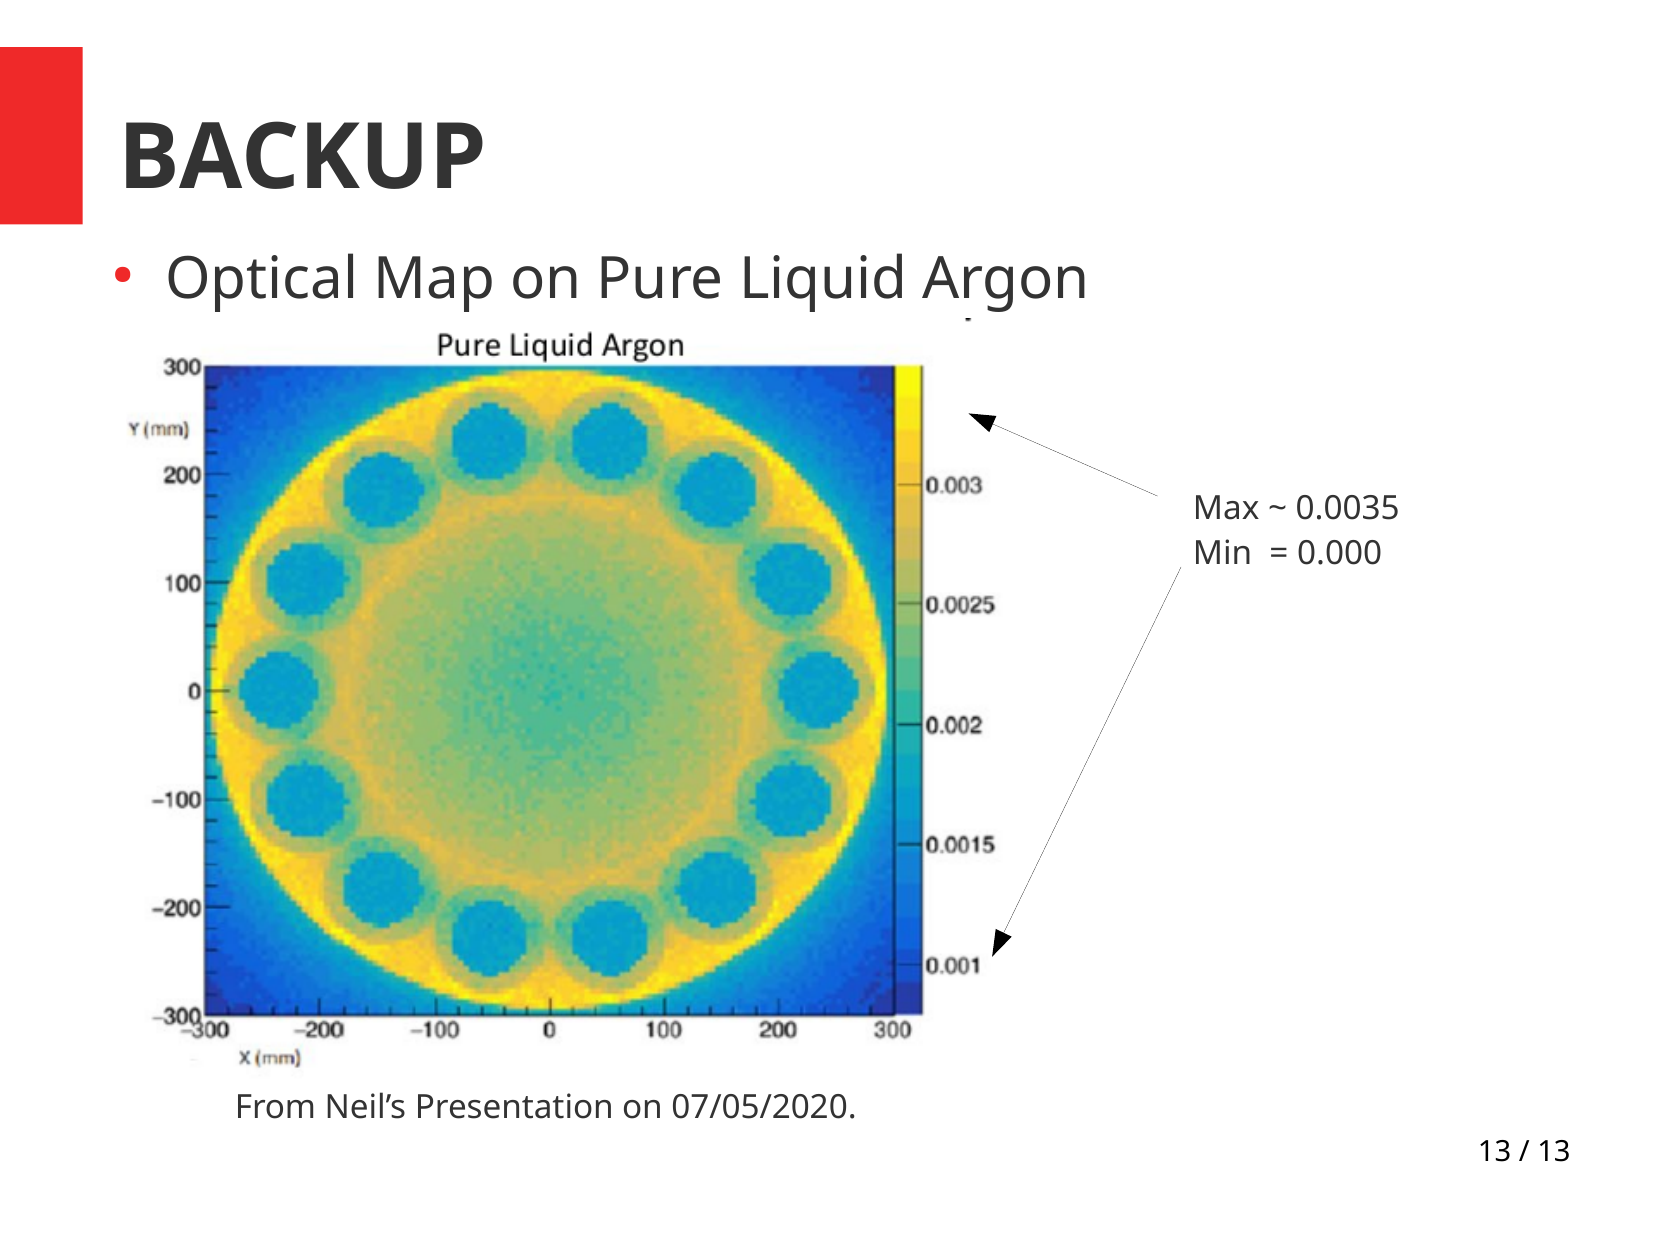

# BACKUP
Optical Map on Pure Liquid Argon
Max ~ 0.0035
Min = 0.000
From Neil’s Presentation on 07/05/2020.
13